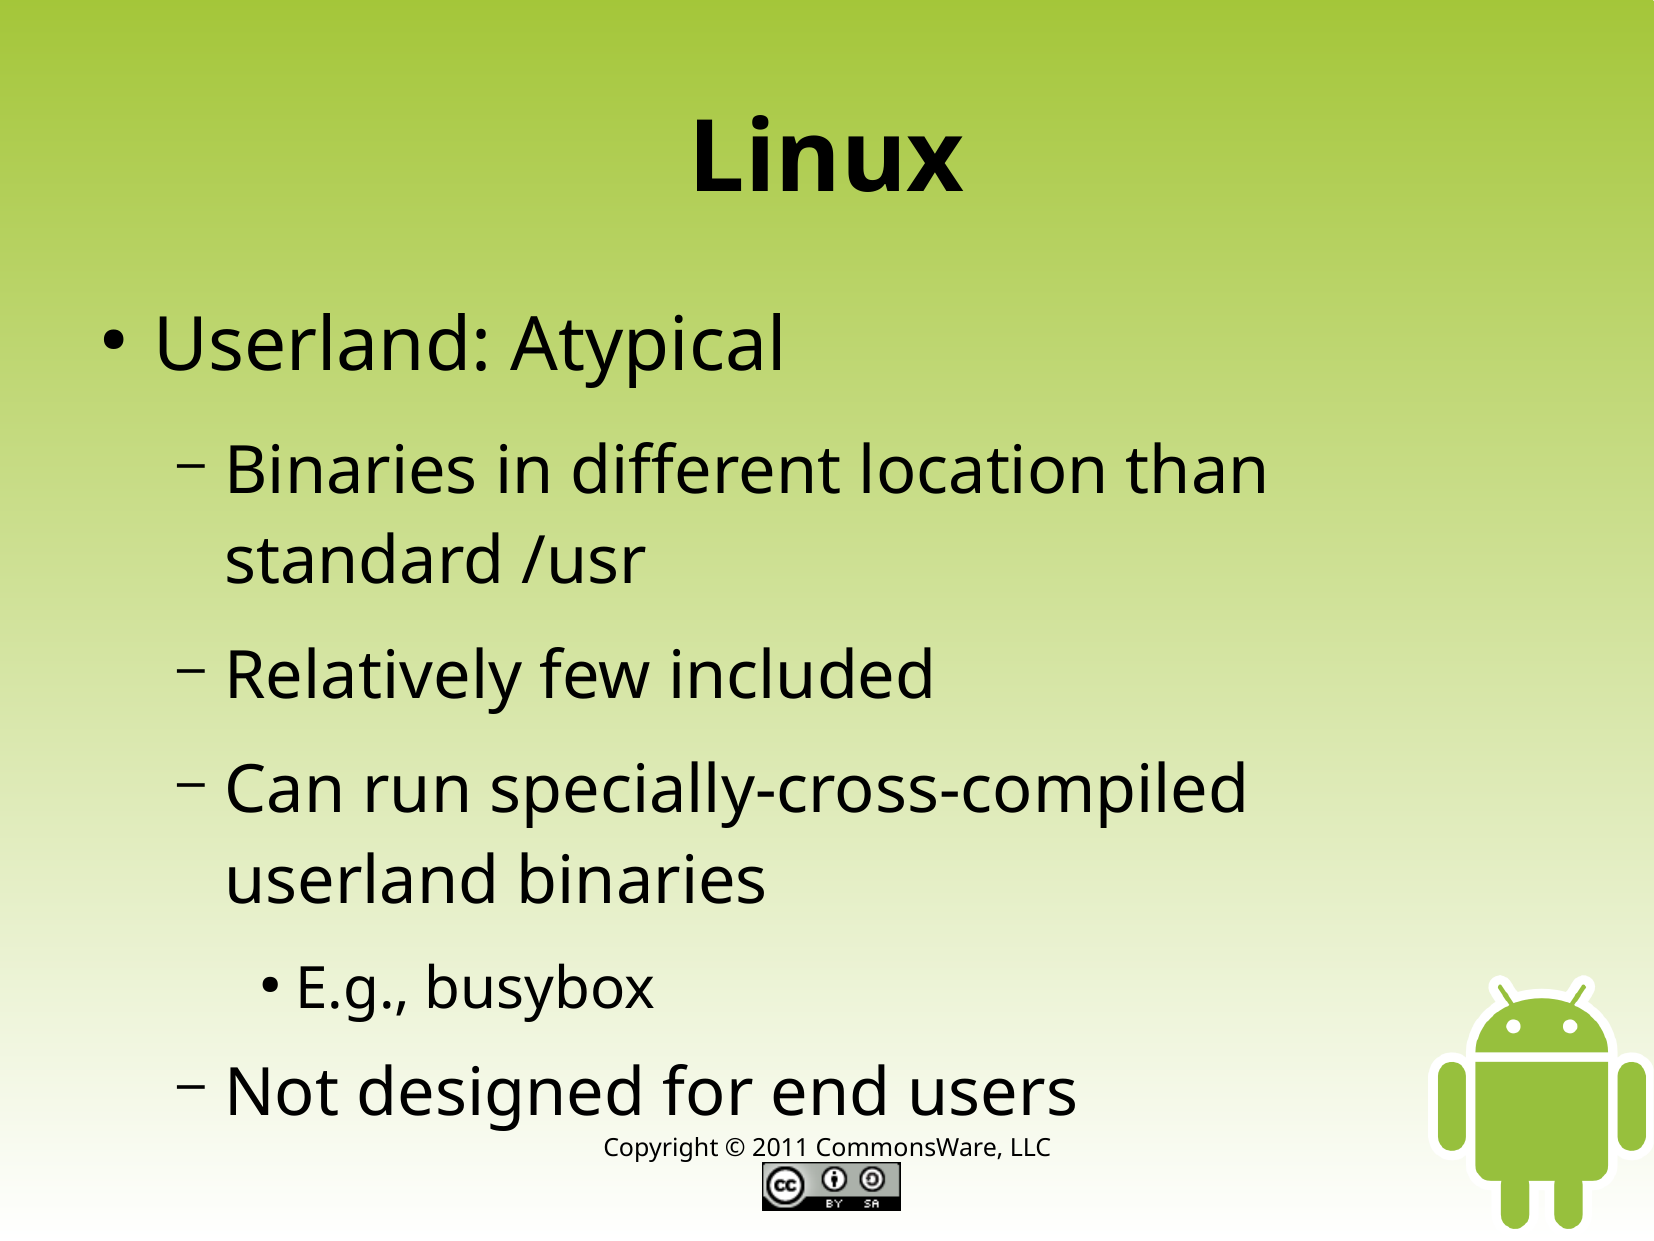

# Linux
Userland: Atypical
Binaries in different location than standard /usr
Relatively few included
Can run specially-cross-compiled userland binaries
E.g., busybox
Not designed for end users